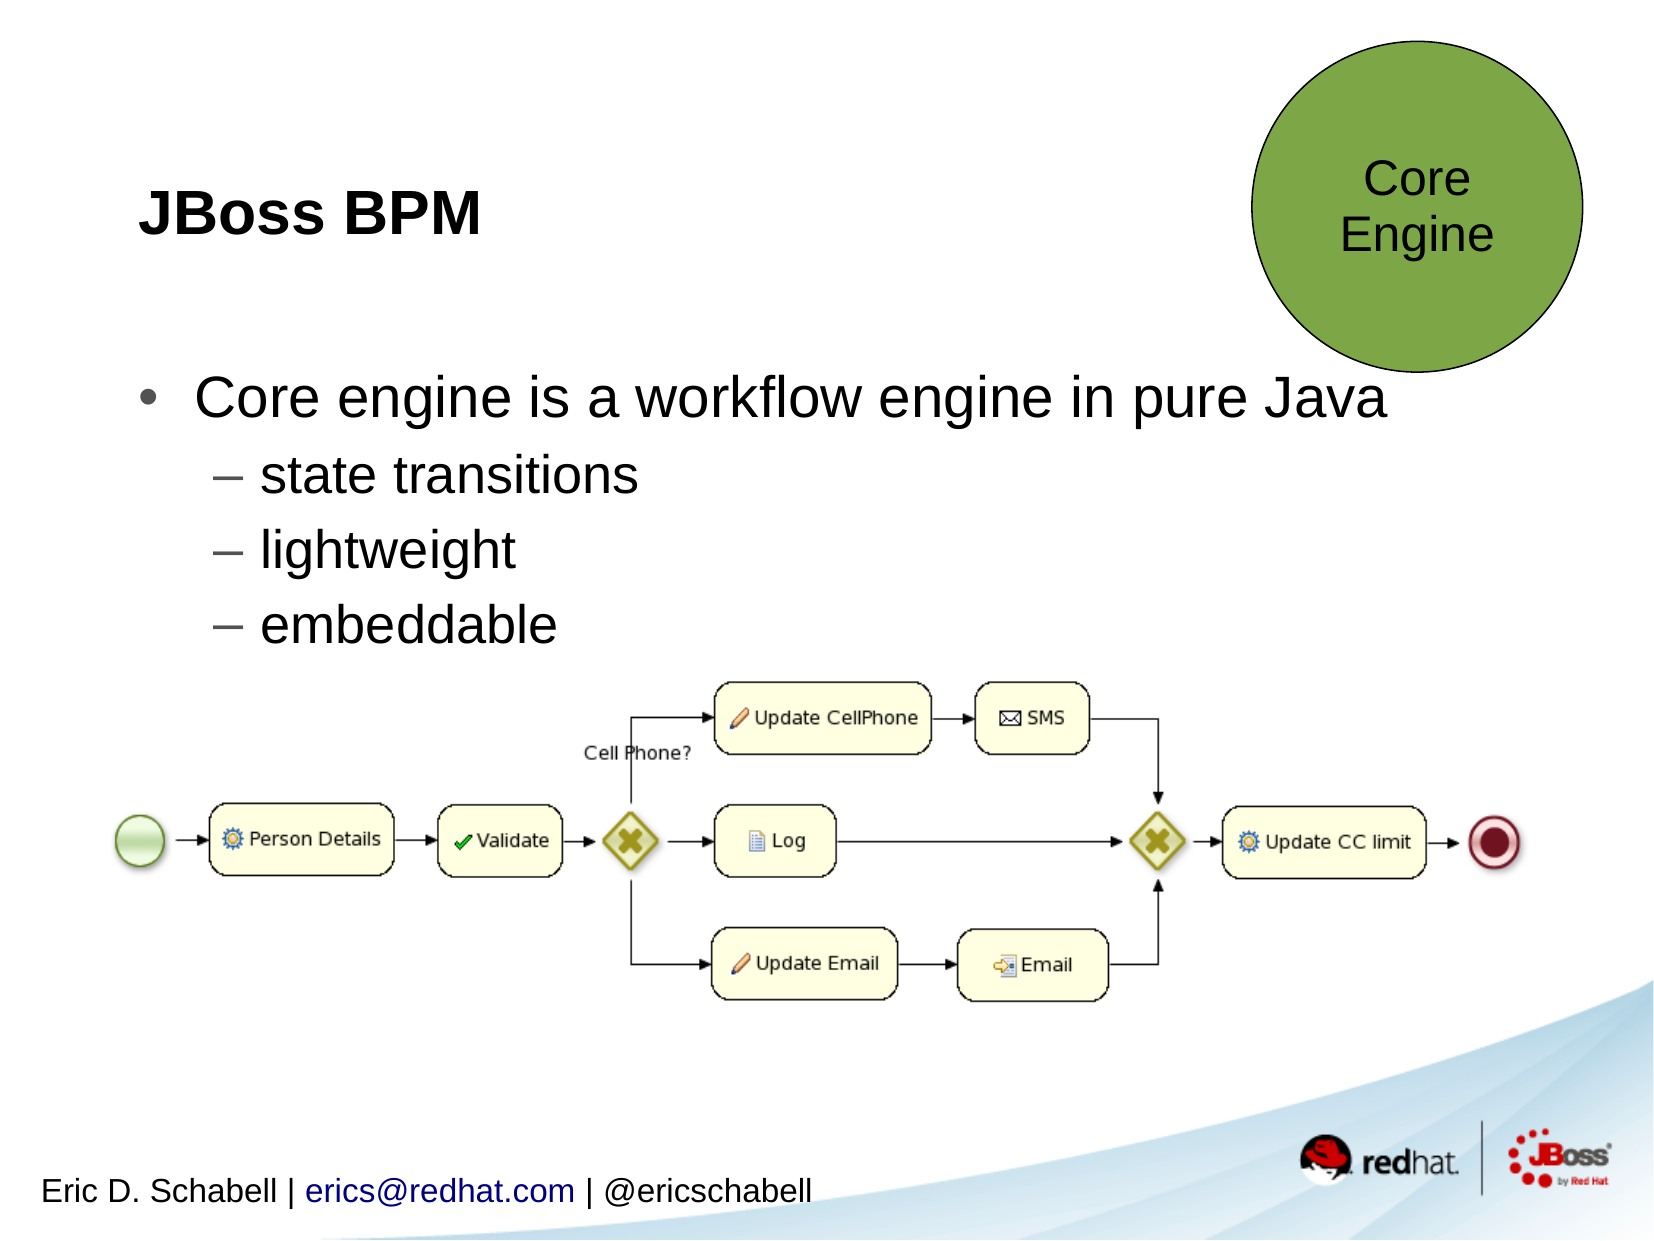

Core
Engine
# JBoss BPM
Core engine is a workflow engine in pure Java
state transitions
lightweight
embeddable
generic, extensible